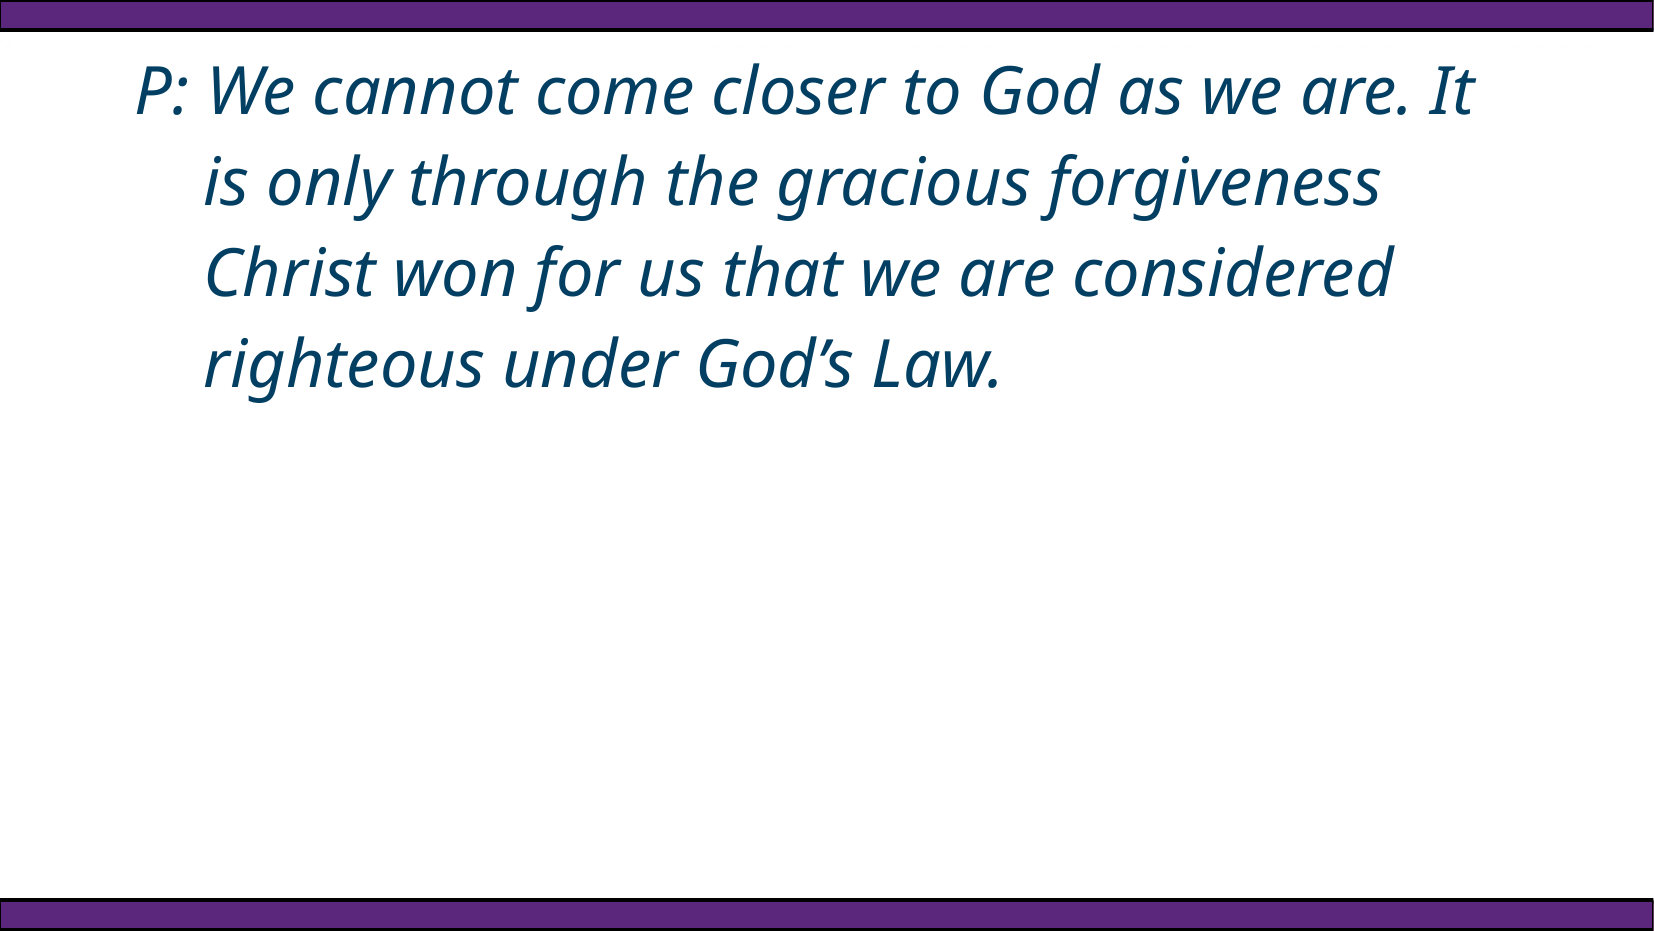

P: We cannot come closer to God as we are. It
 is only through the gracious forgiveness
 Christ won for us that we are considered
 righteous under God’s Law.